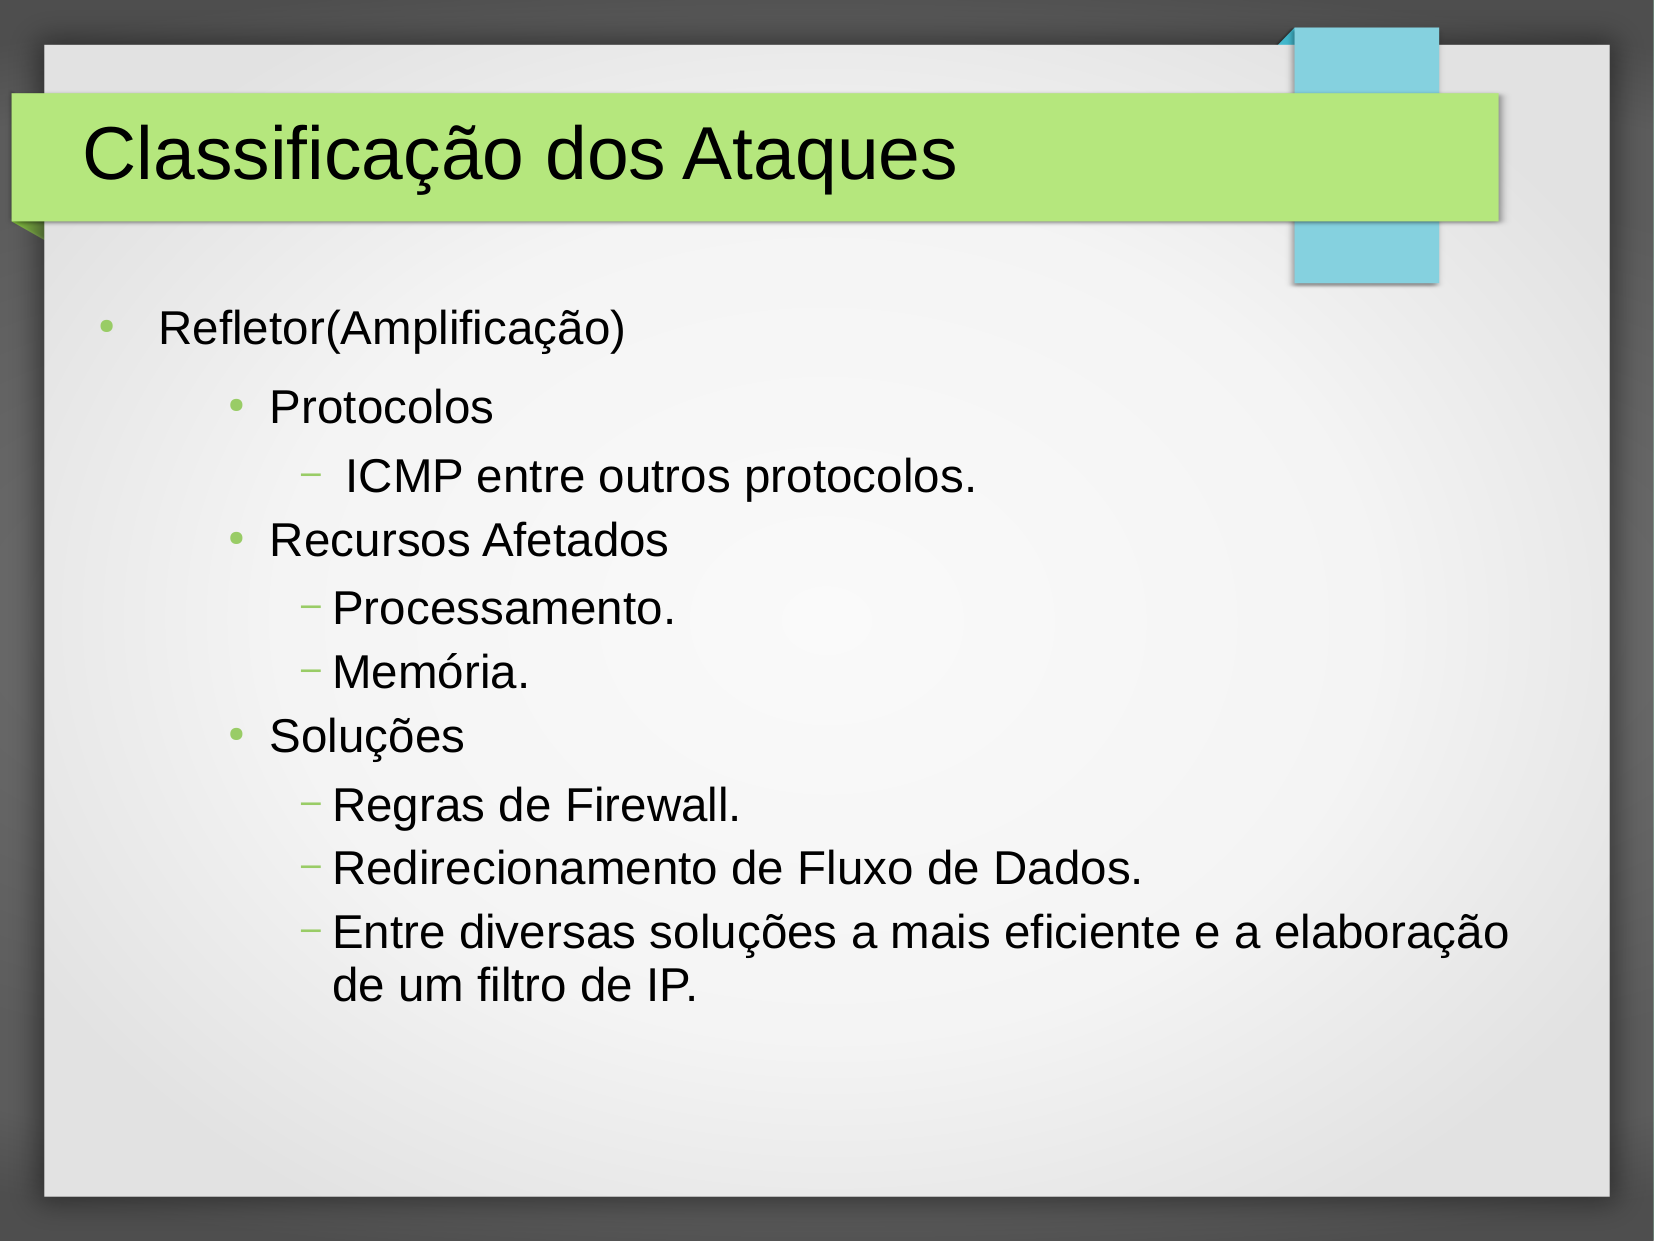

# Classificação dos Ataques
 Refletor(Amplificação)
Protocolos
 ICMP entre outros protocolos.
Recursos Afetados
Processamento.
Memória.
Soluções
Regras de Firewall.
Redirecionamento de Fluxo de Dados.
Entre diversas soluções a mais eficiente e a elaboração de um filtro de IP.